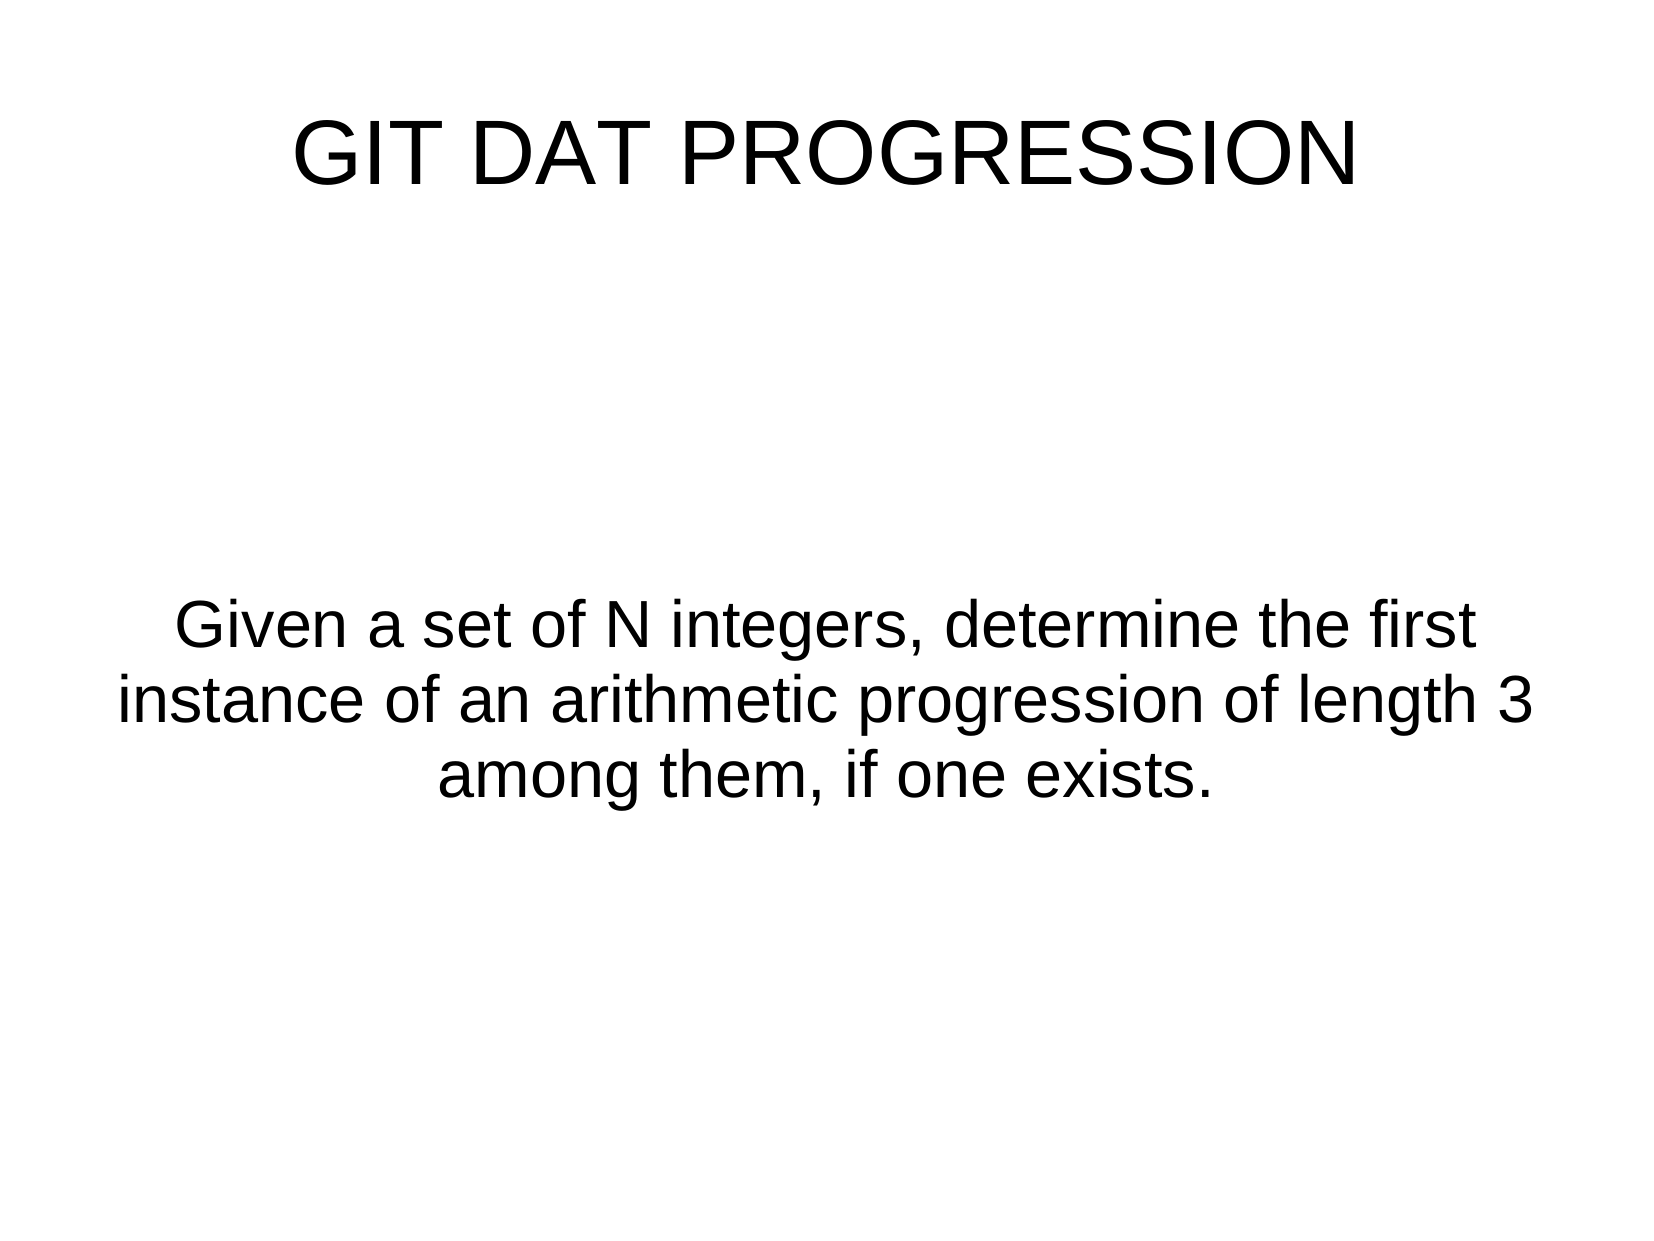

# GIT DAT PROGRESSION
Given a set of N integers, determine the first instance of an arithmetic progression of length 3 among them, if one exists.